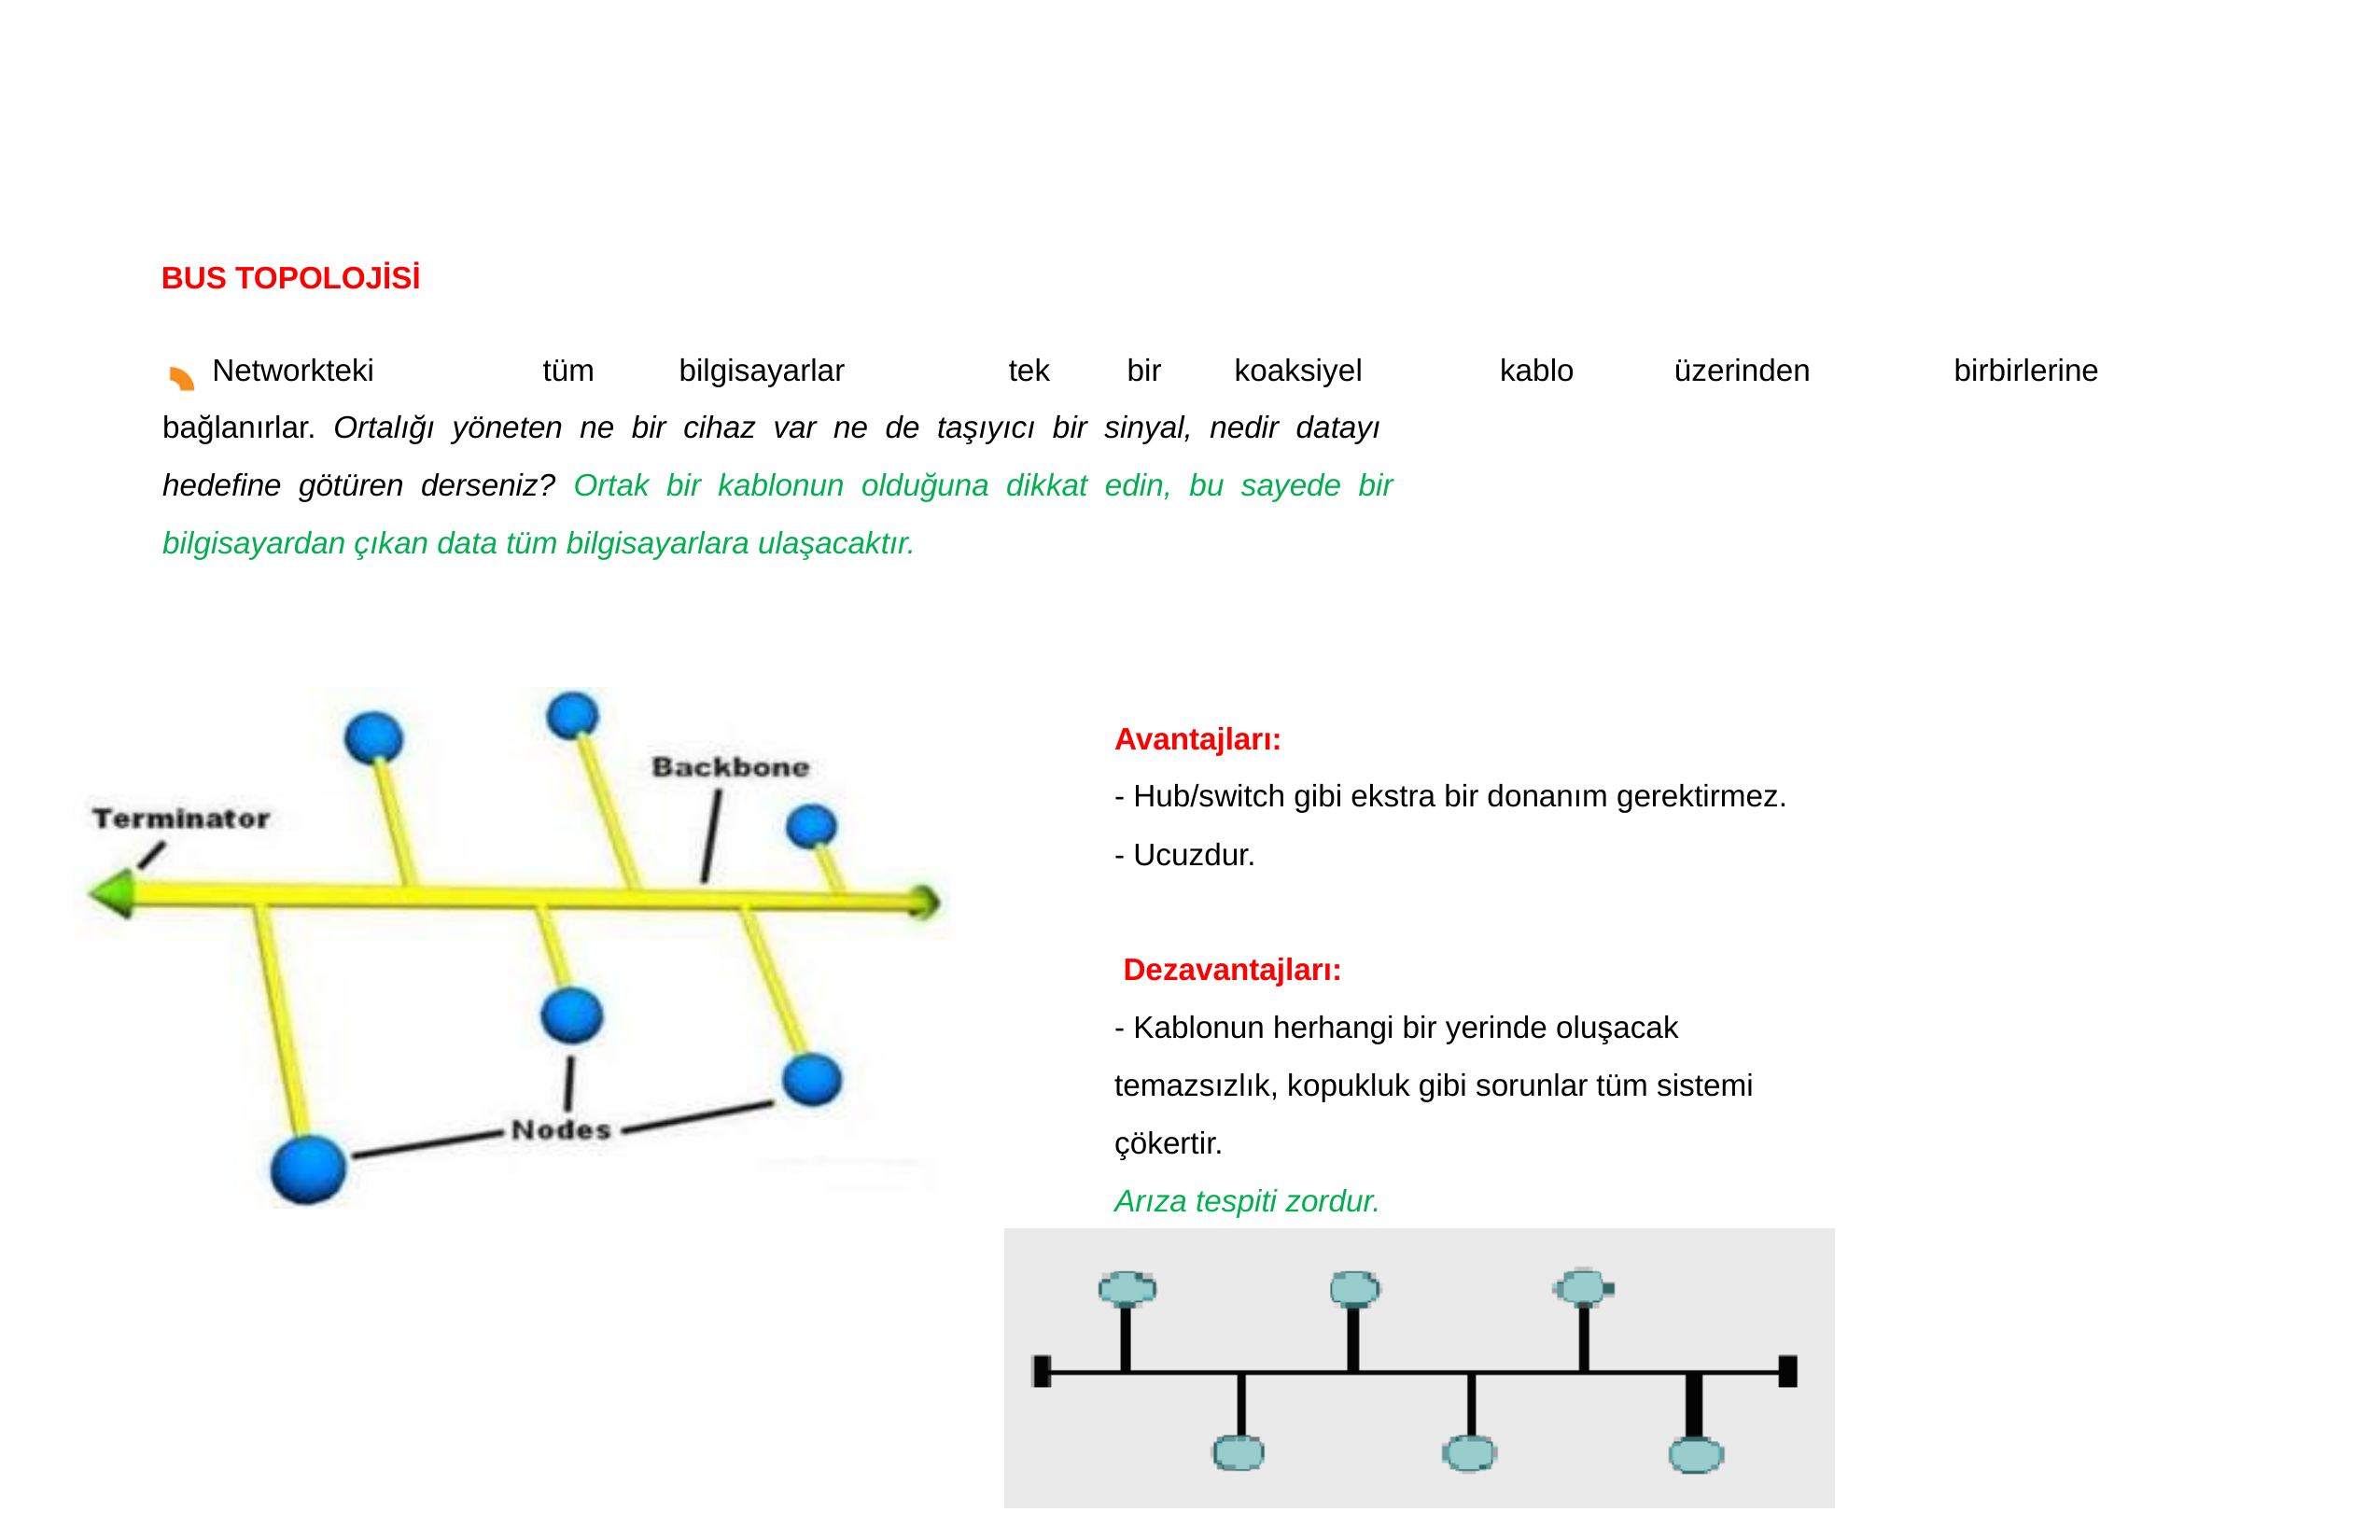

BUS TOPOLOJİSİ
 Networkteki
tüm
bilgisayarlar
tek
bir
koaksiyel
kablo
üzerinden
birbirlerine
bağlanırlar. Ortalığı yöneten ne bir cihaz var ne de taşıyıcı bir sinyal, nedir datayı
hedefine götüren derseniz? Ortak bir kablonun olduğuna dikkat edin, bu sayede bir
bilgisayardan çıkan data tüm bilgisayarlara ulaşacaktır.
Avantajları:
- Hub/switch gibi ekstra bir donanım gerektirmez.
- Ucuzdur.
 Dezavantajları:
- Kablonun herhangi bir yerinde oluşacak
temazsızlık, kopukluk gibi sorunlar tüm sistemi
çökertir.
Arıza tespiti zordur.